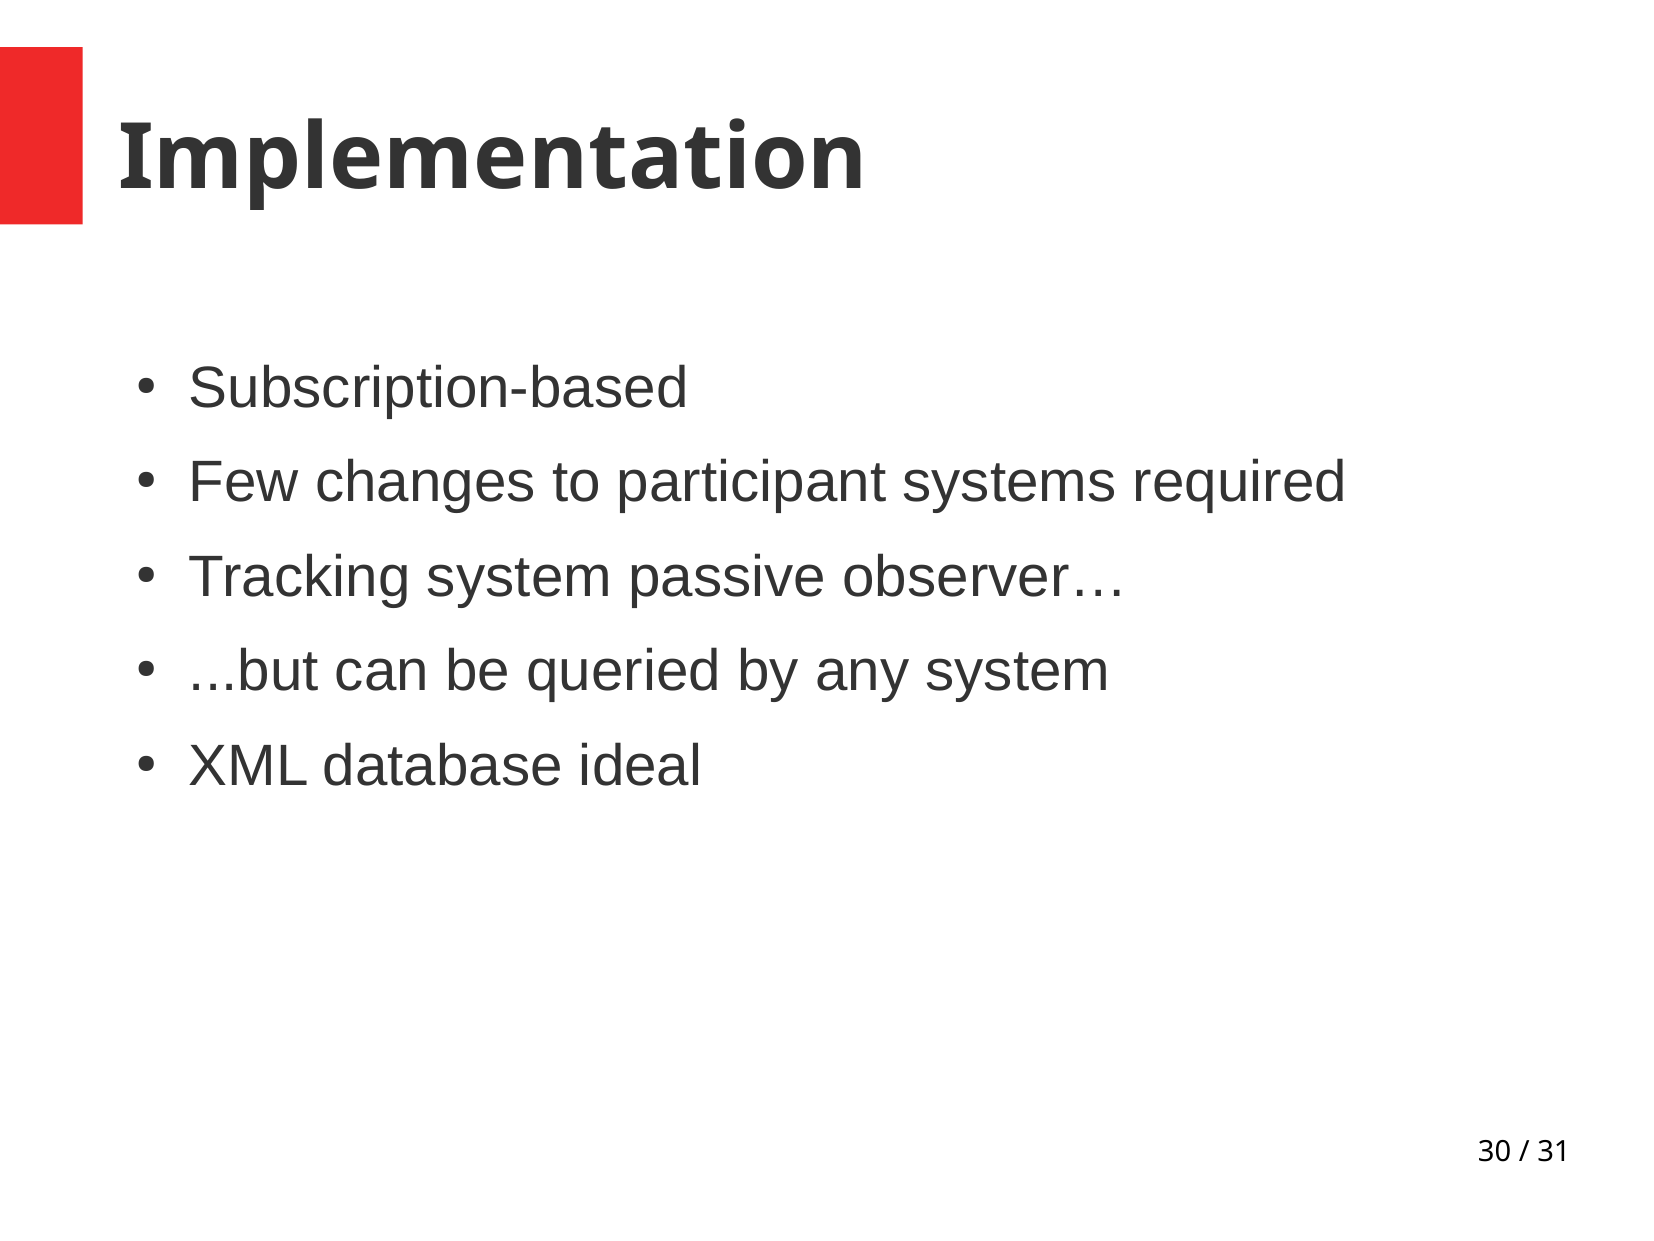

# Implementation
Subscription-based
Few changes to participant systems required
Tracking system passive observer…
...but can be queried by any system
XML database ideal
30